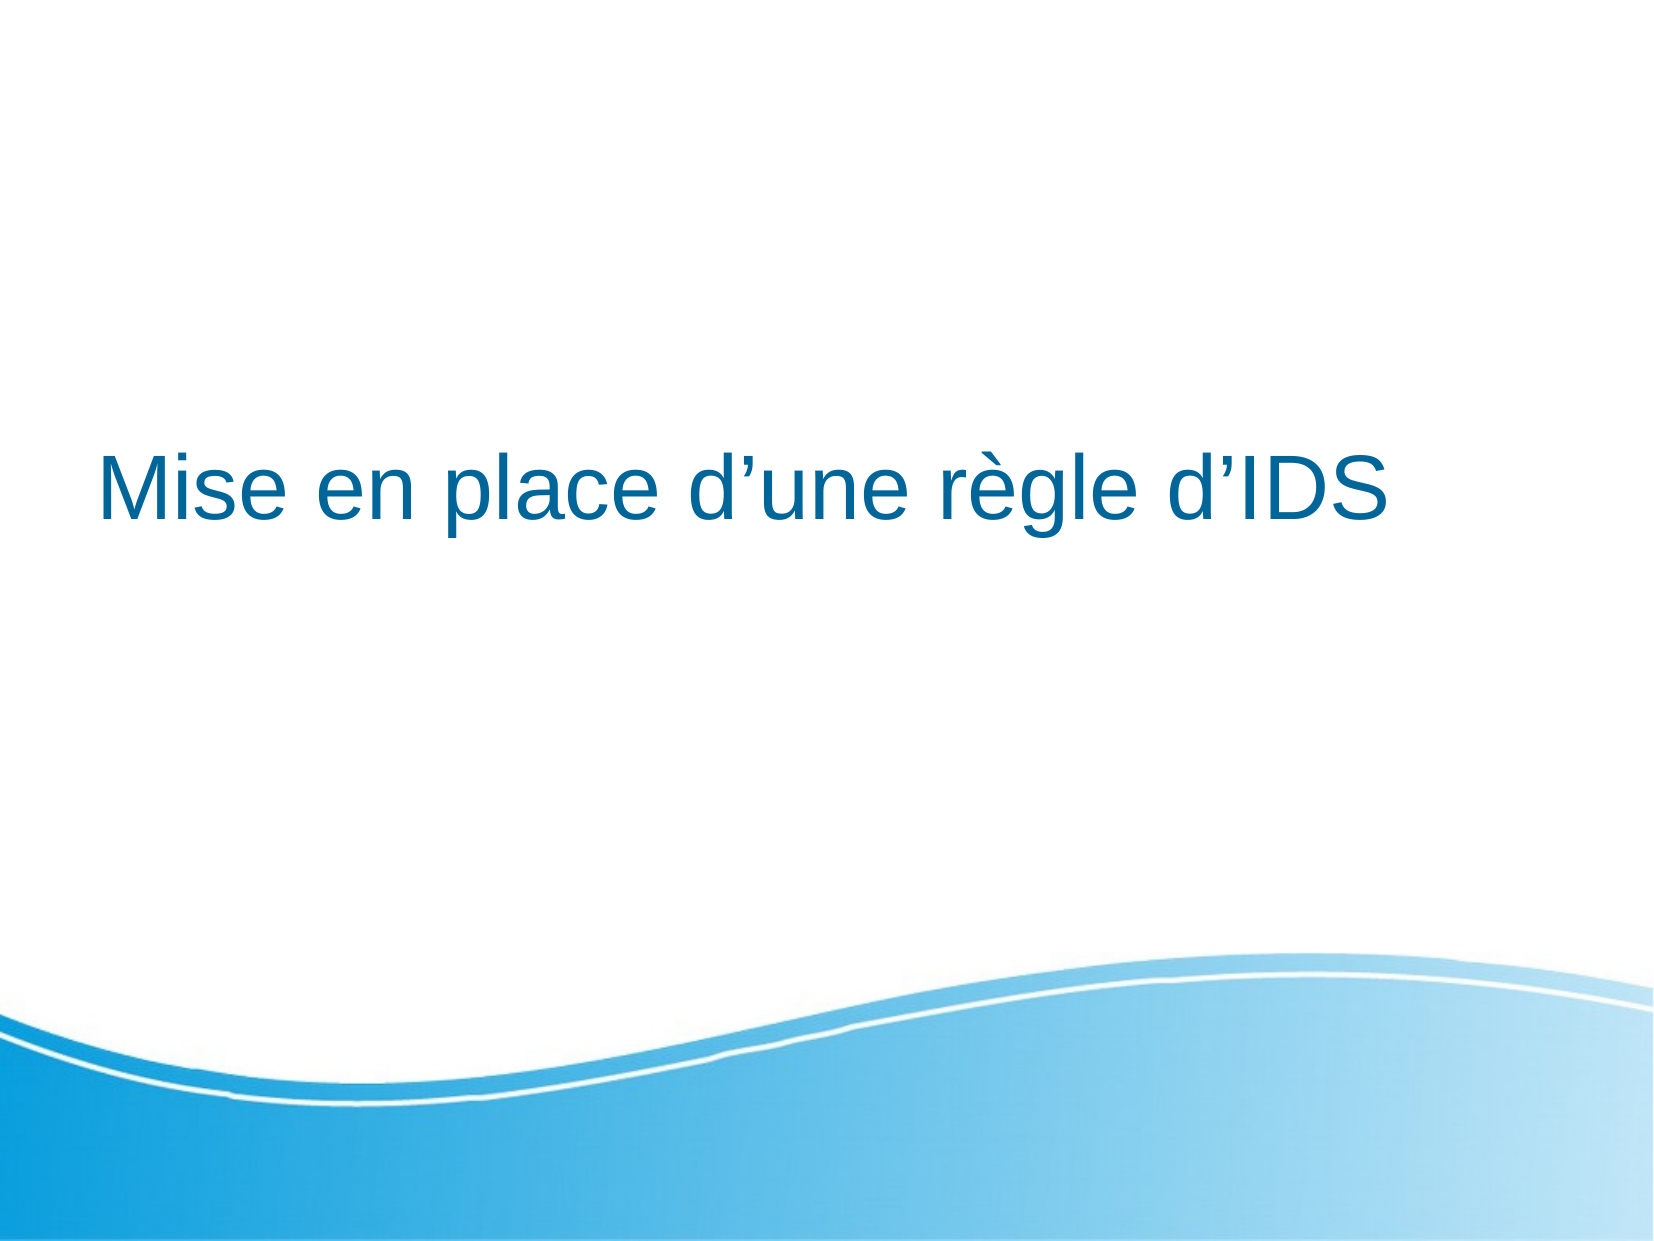

# Mise en place d’une règle d’IDS